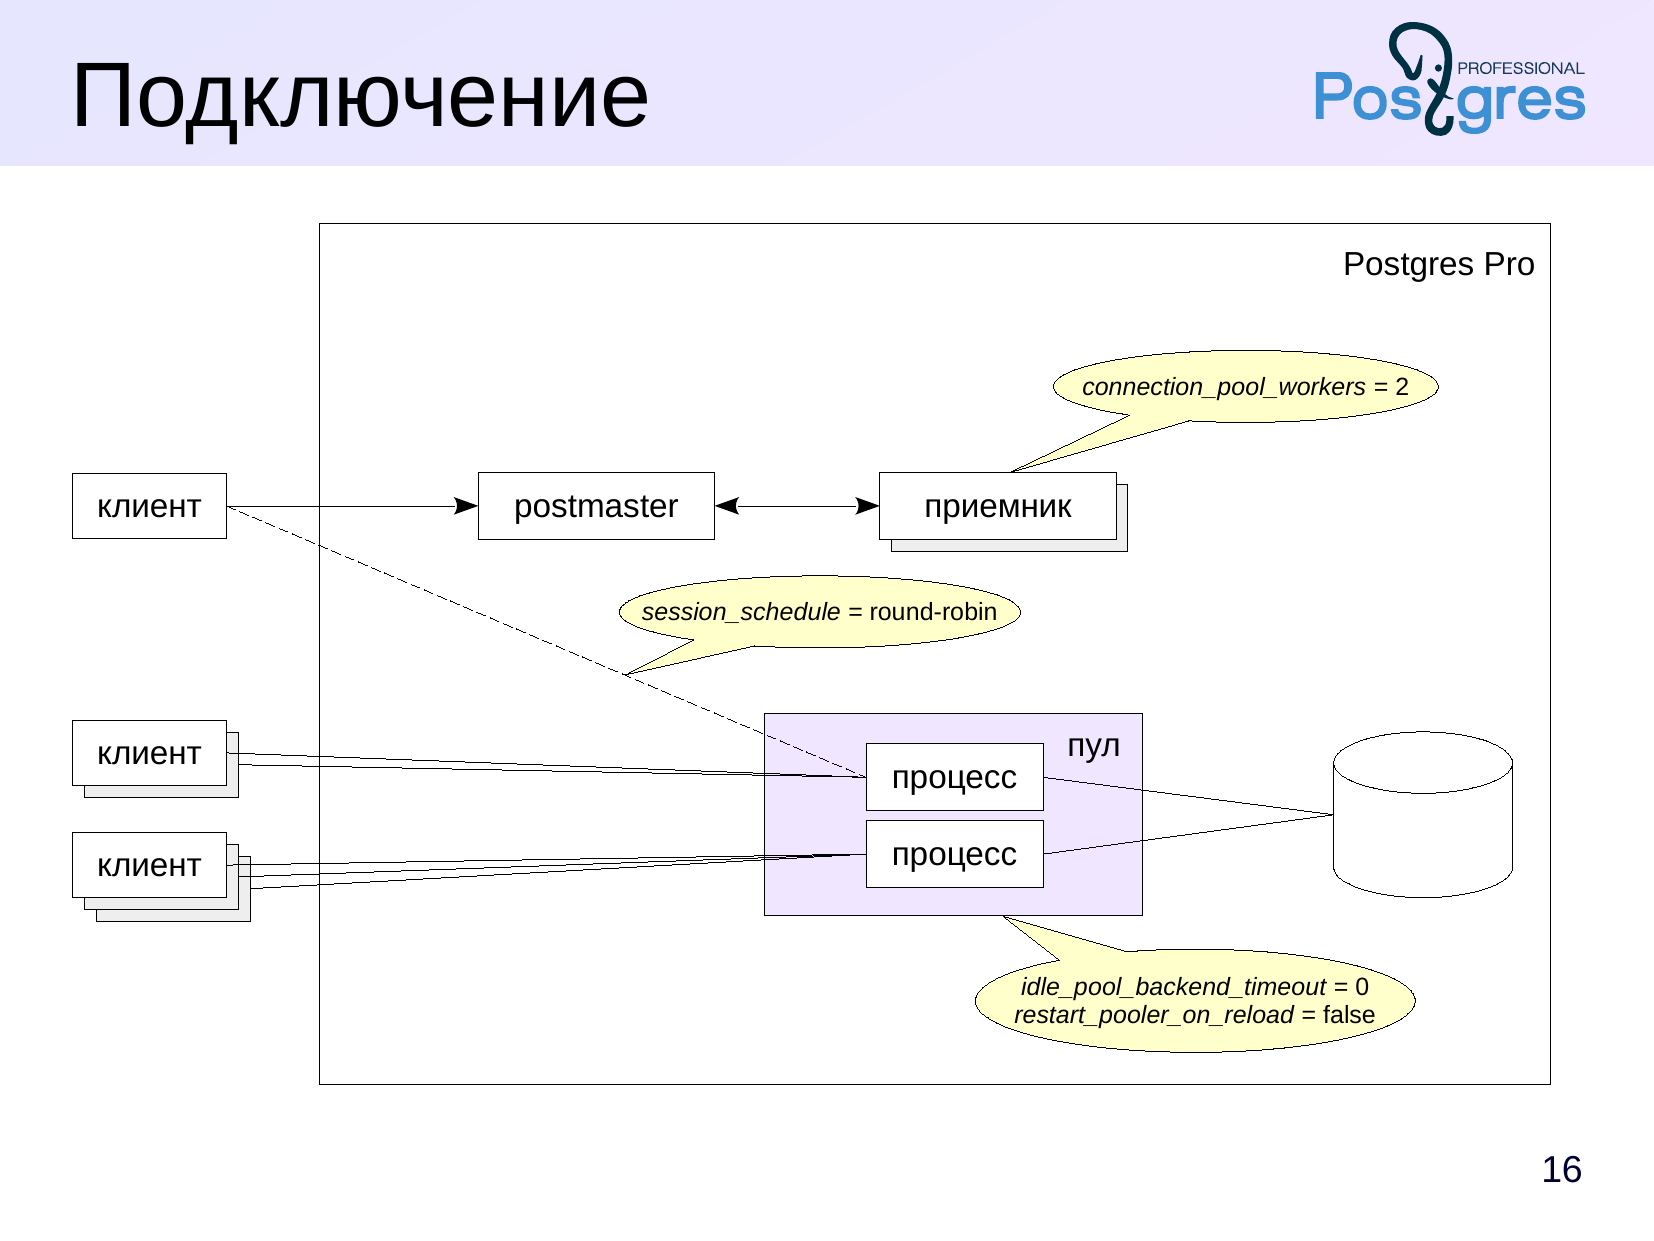

# Подключение
Postgres Pro
connection_pool_workers = 2
postmaster
приемник
клиент
session_schedule = round-robin
пул
клиент
процесс
процесс
клиент
idle_pool_backend_timeout = 0
restart_pooler_on_reload = false